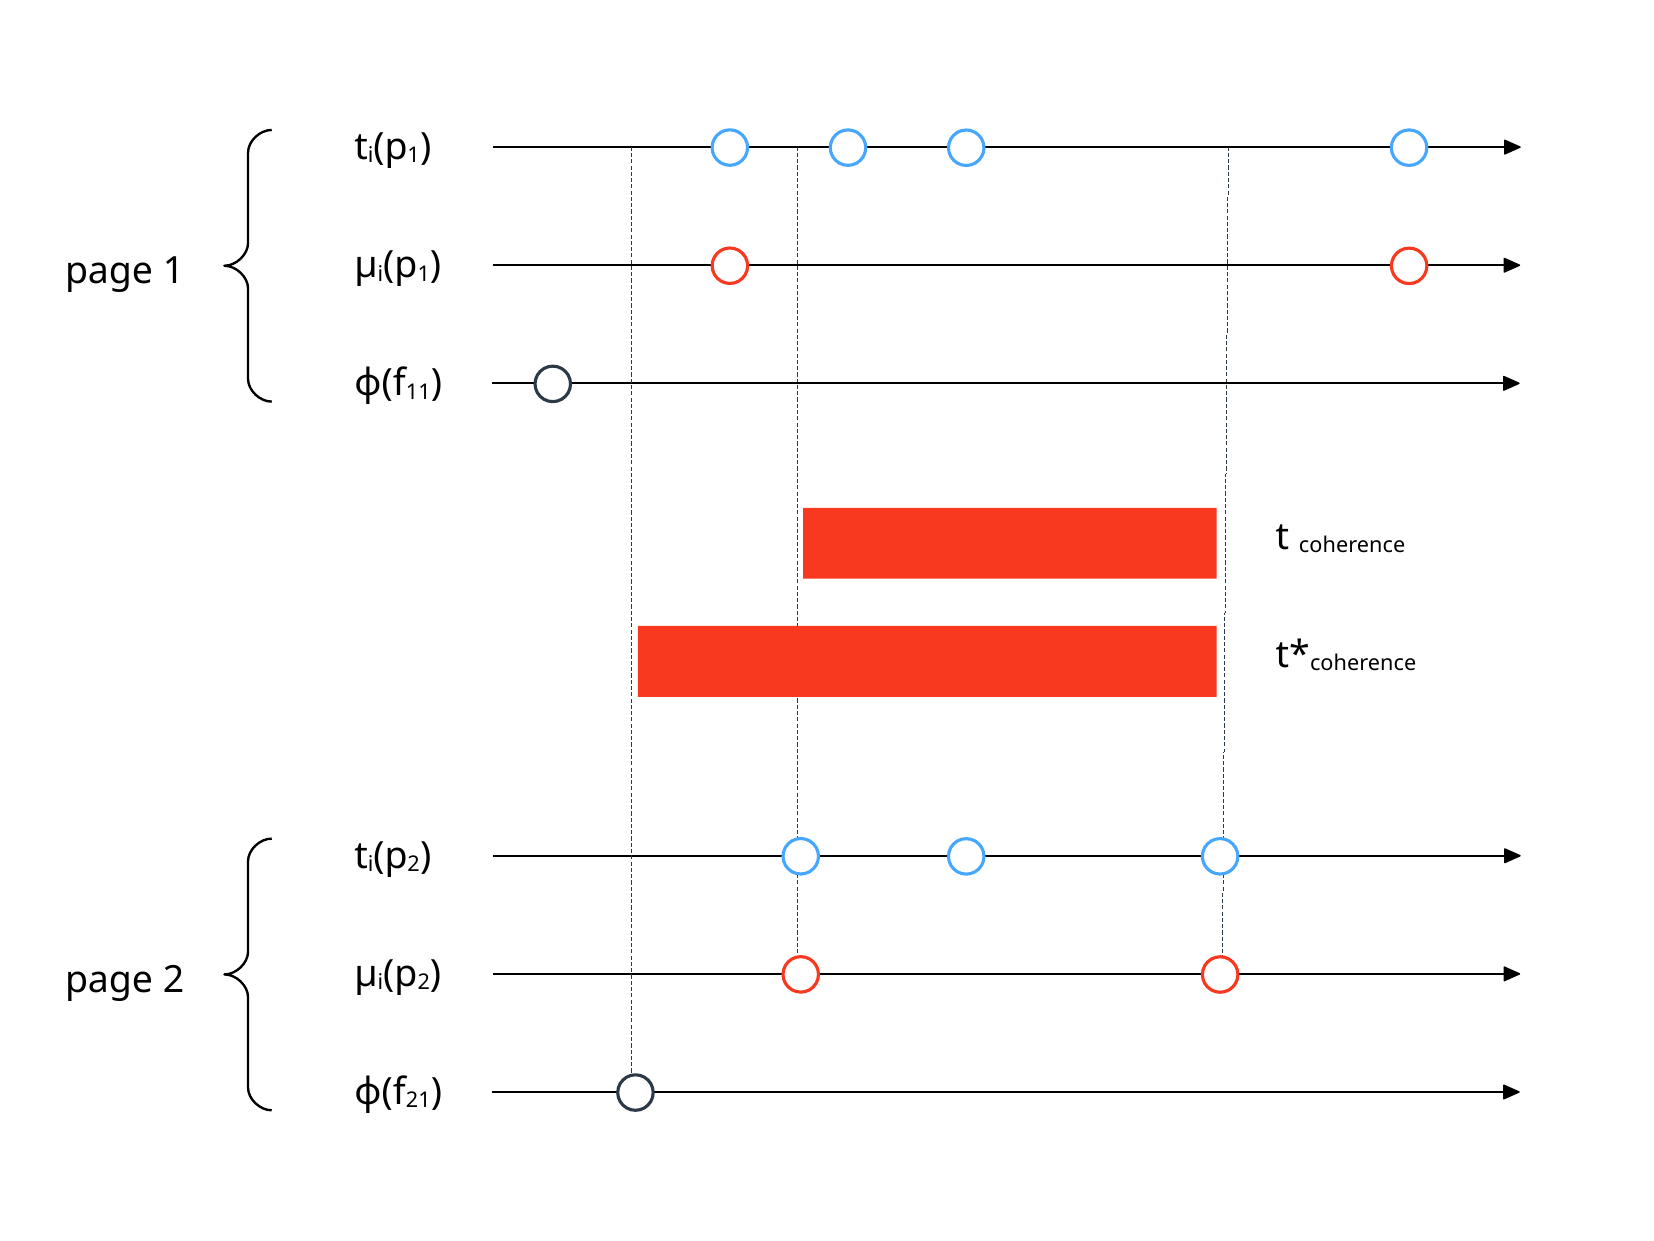

ti(p1)
µi(p1)
page 1
ф(f11)
t coherence
t*coherence
ti(p2)
µi(p2)
page 2
ф(f21)